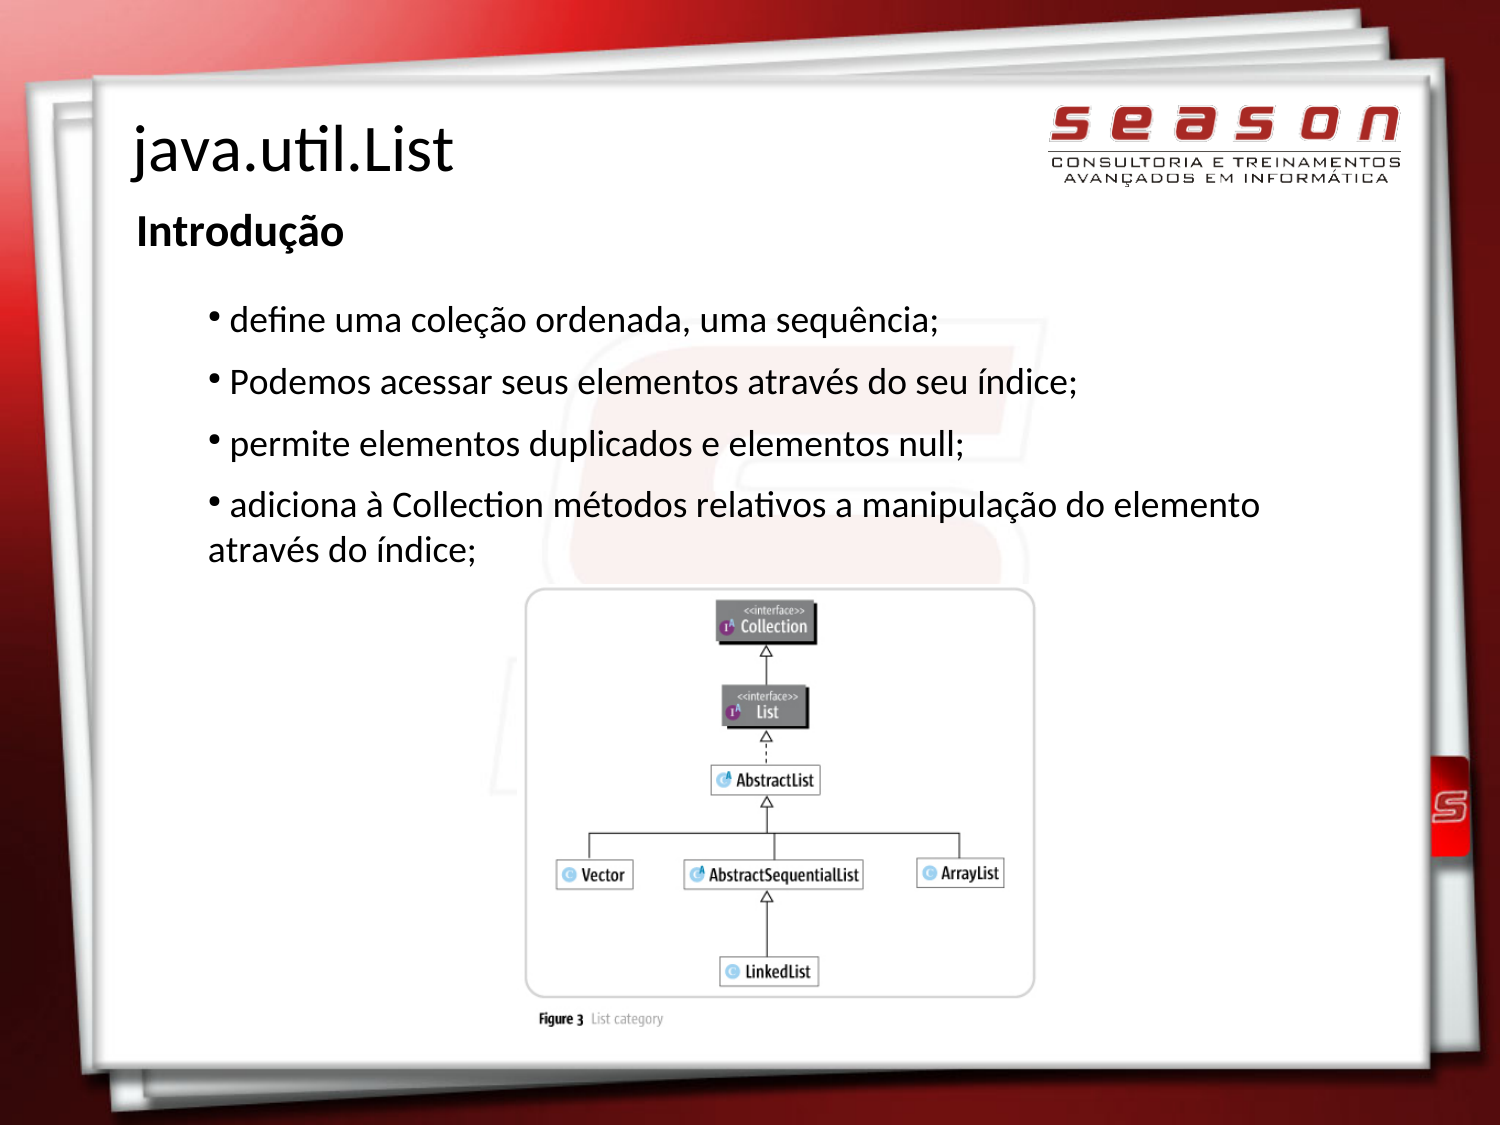

# java.util.List
Introdução
 define uma coleção ordenada, uma sequência;
 Podemos acessar seus elementos através do seu índice;
 permite elementos duplicados e elementos null;
 adiciona à Collection métodos relativos a manipulação do elemento através do índice;